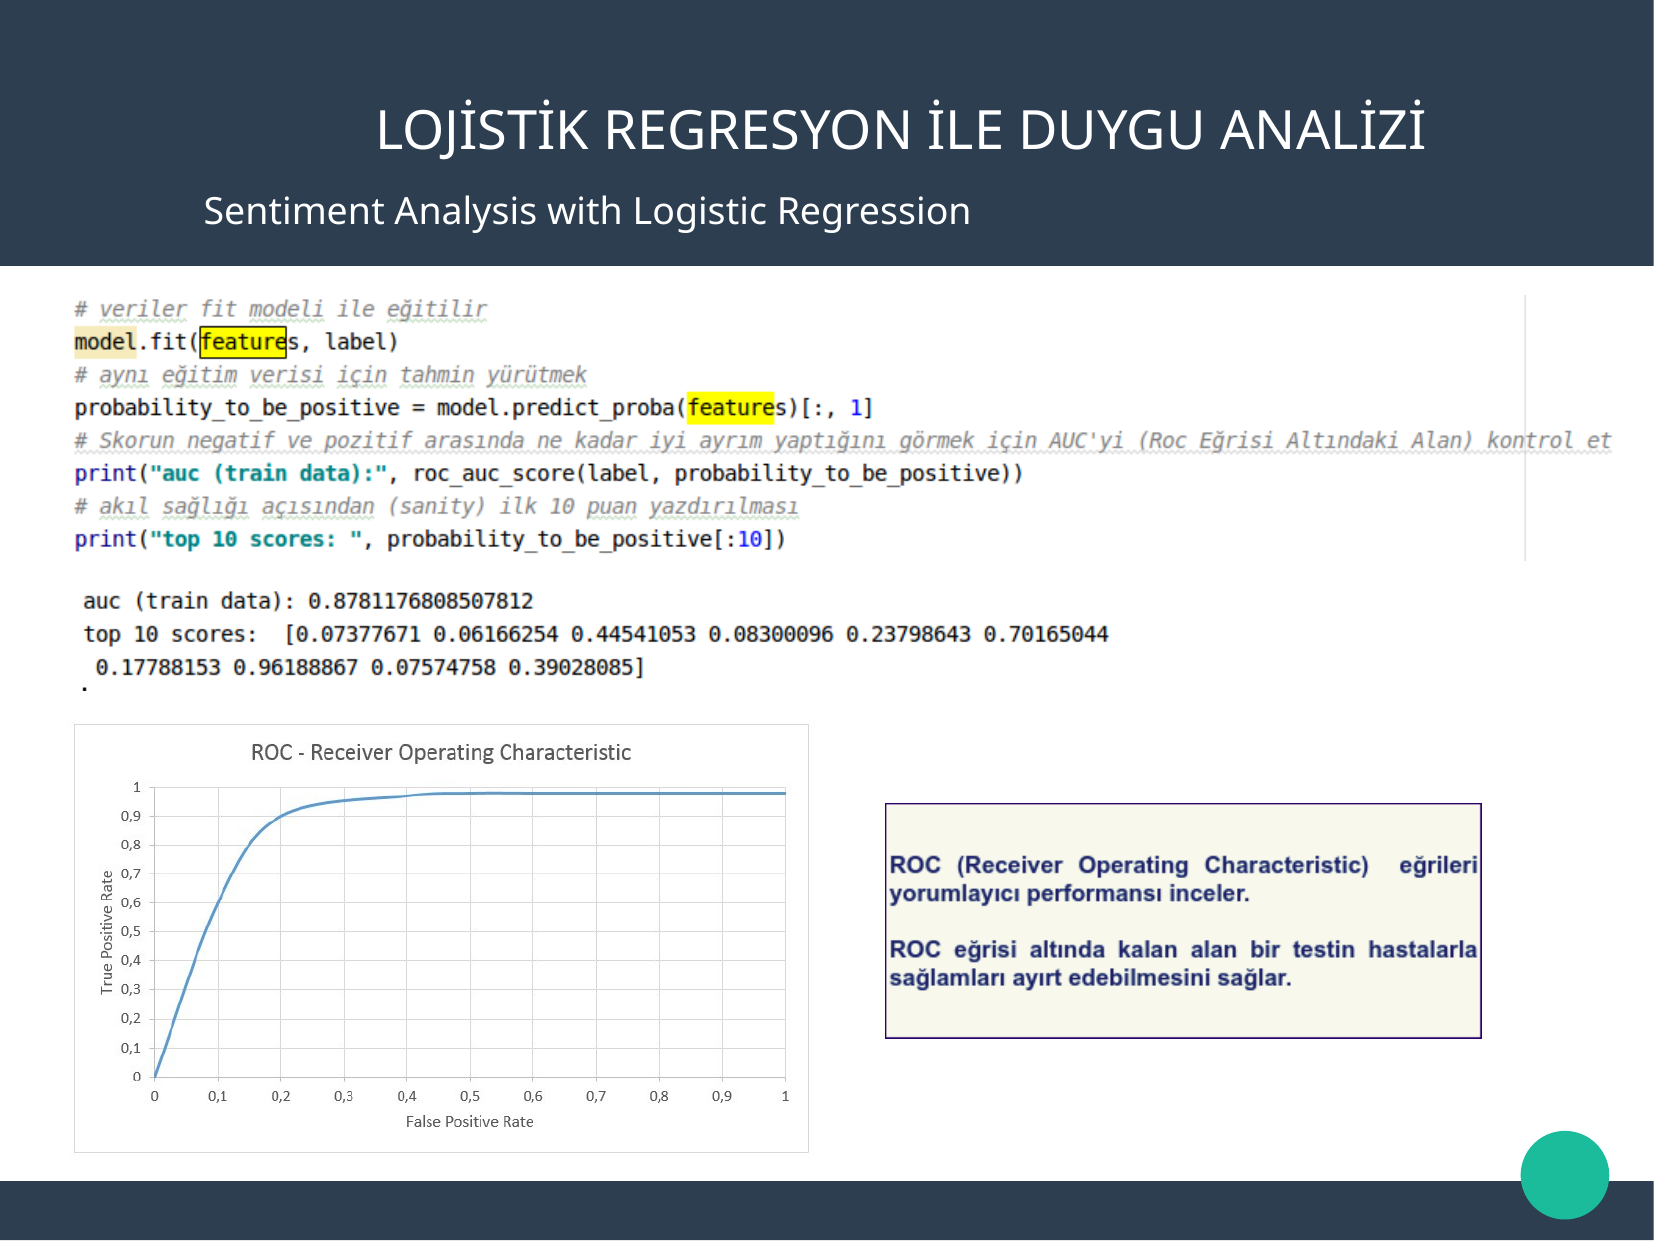

# LOJİSTİK REGRESYON İLE DUYGU ANALİZİ
Sentiment Analysis with Logistic Regression